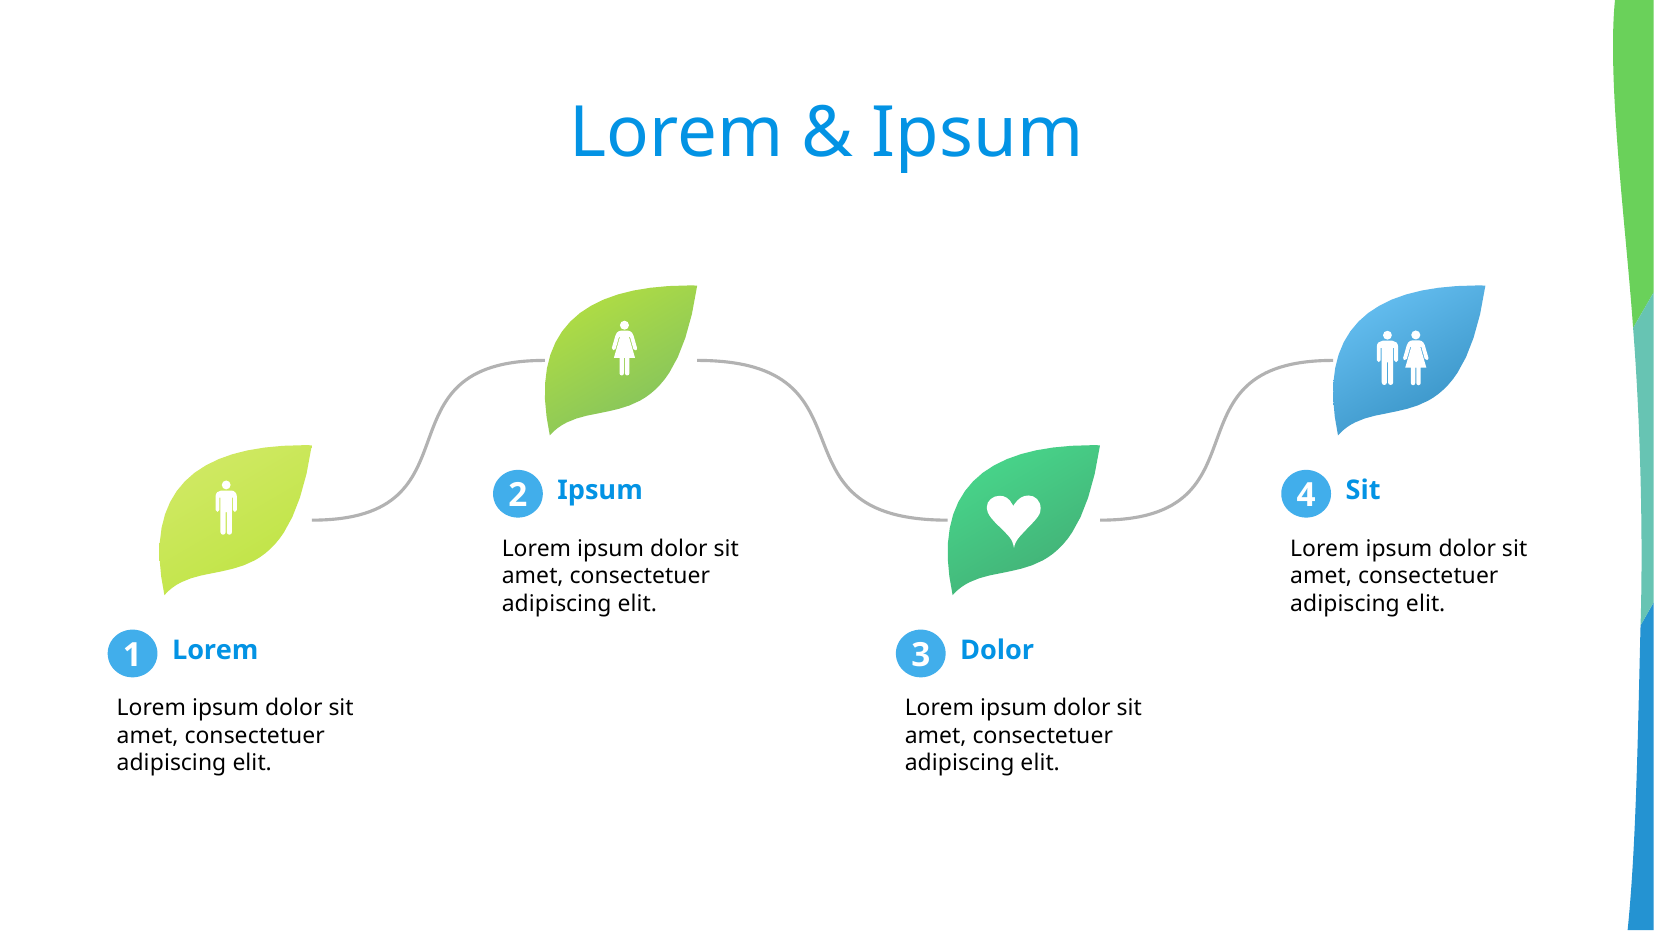

Lorem & Ipsum
Ipsum
Sit
2
4
Lorem ipsum dolor sit amet, consectetuer adipiscing elit.
Lorem ipsum dolor sit amet, consectetuer adipiscing elit.
Lorem
Dolor
1
3
Lorem ipsum dolor sit amet, consectetuer adipiscing elit.
Lorem ipsum dolor sit amet, consectetuer adipiscing elit.